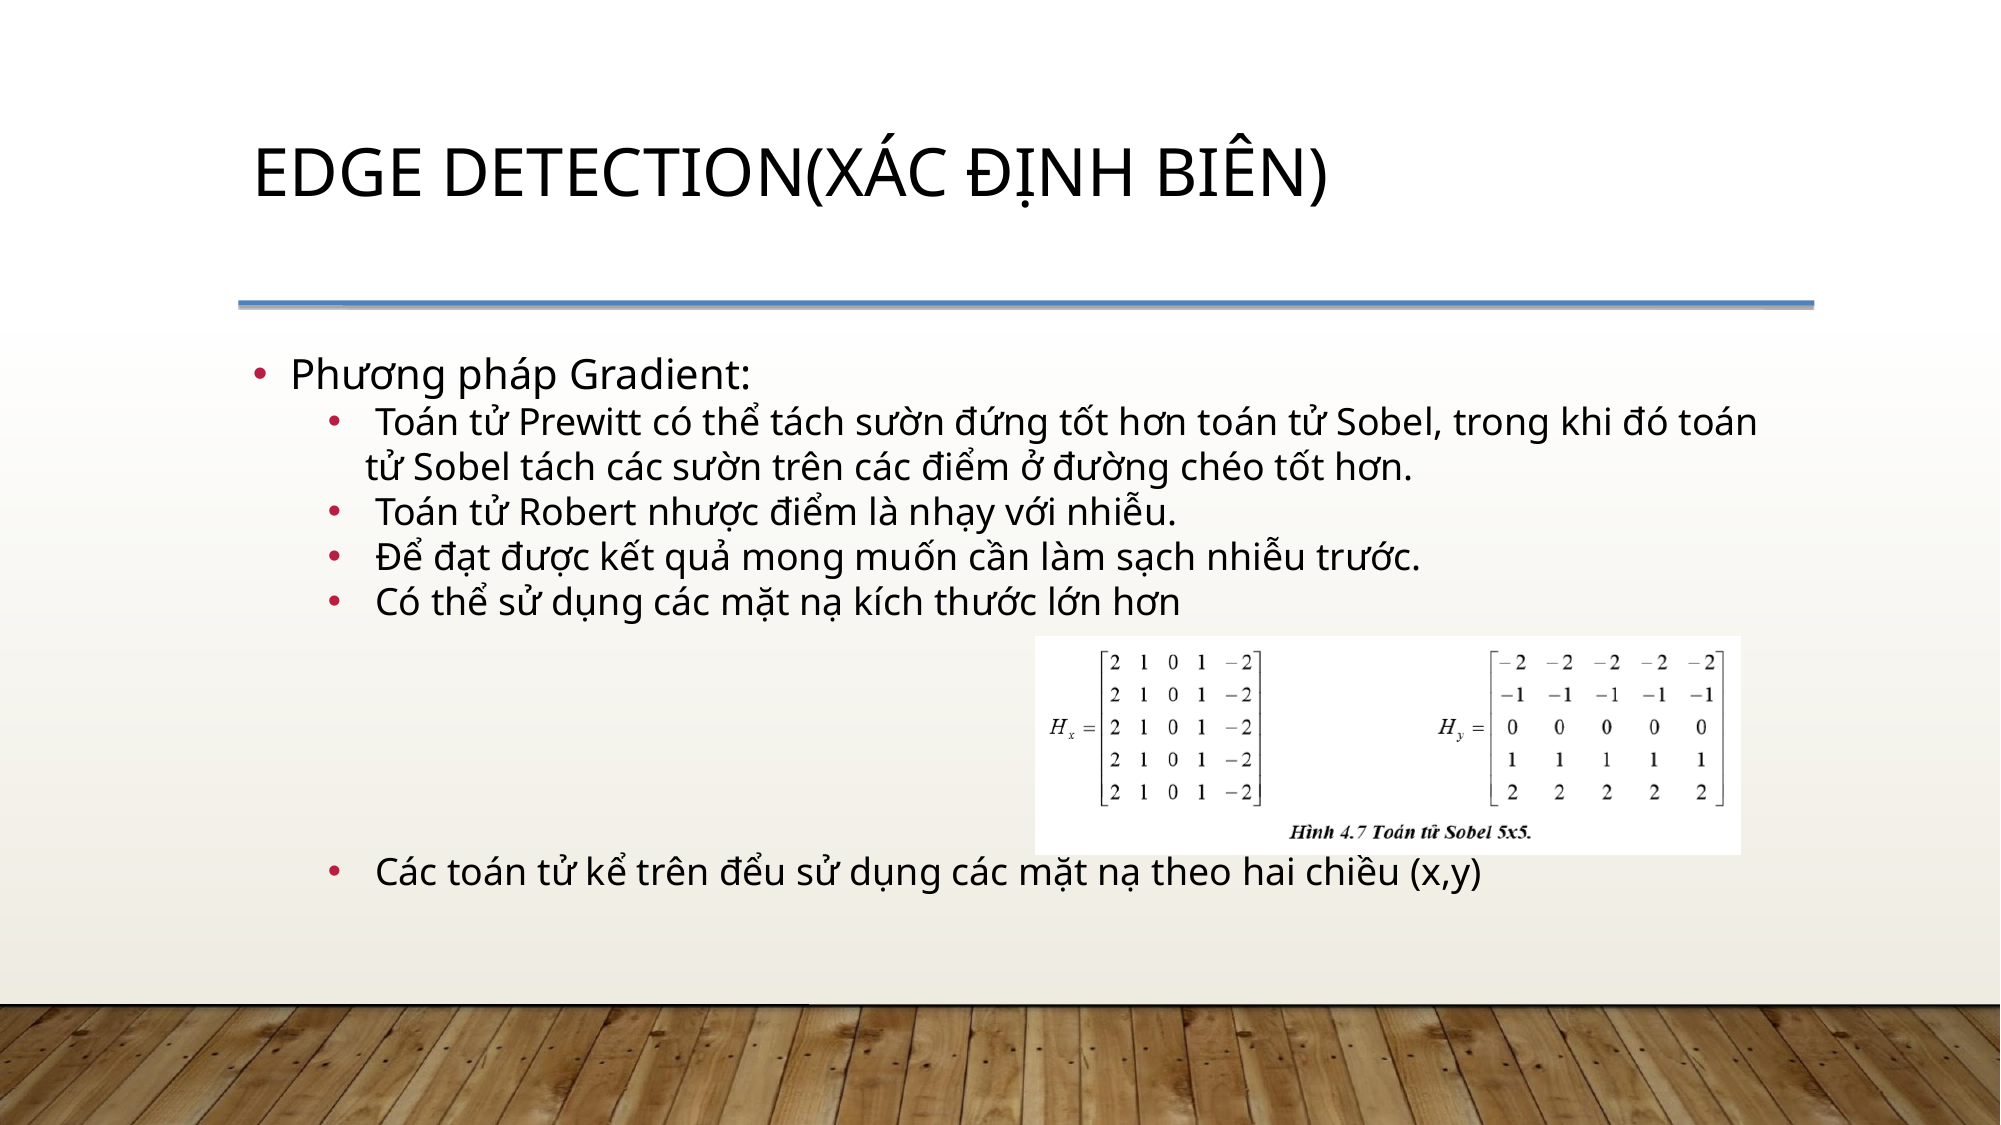

EDGE DETECTION(XÁC ĐỊNH BIÊN)
Phương pháp Gradient:
 Toán tử Prewitt có thể tách sườn đứng tốt hơn toán tử Sobel, trong khi đó toán tử Sobel tách các sườn trên các điểm ở đường chéo tốt hơn.
 Toán tử Robert nhược điểm là nhạy với nhiễu.
 Để đạt được kết quả mong muốn cần làm sạch nhiễu trước.
 Có thể sử dụng các mặt nạ kích thước lớn hơn
 Các toán tử kể trên đểu sử dụng các mặt nạ theo hai chiều (x,y)